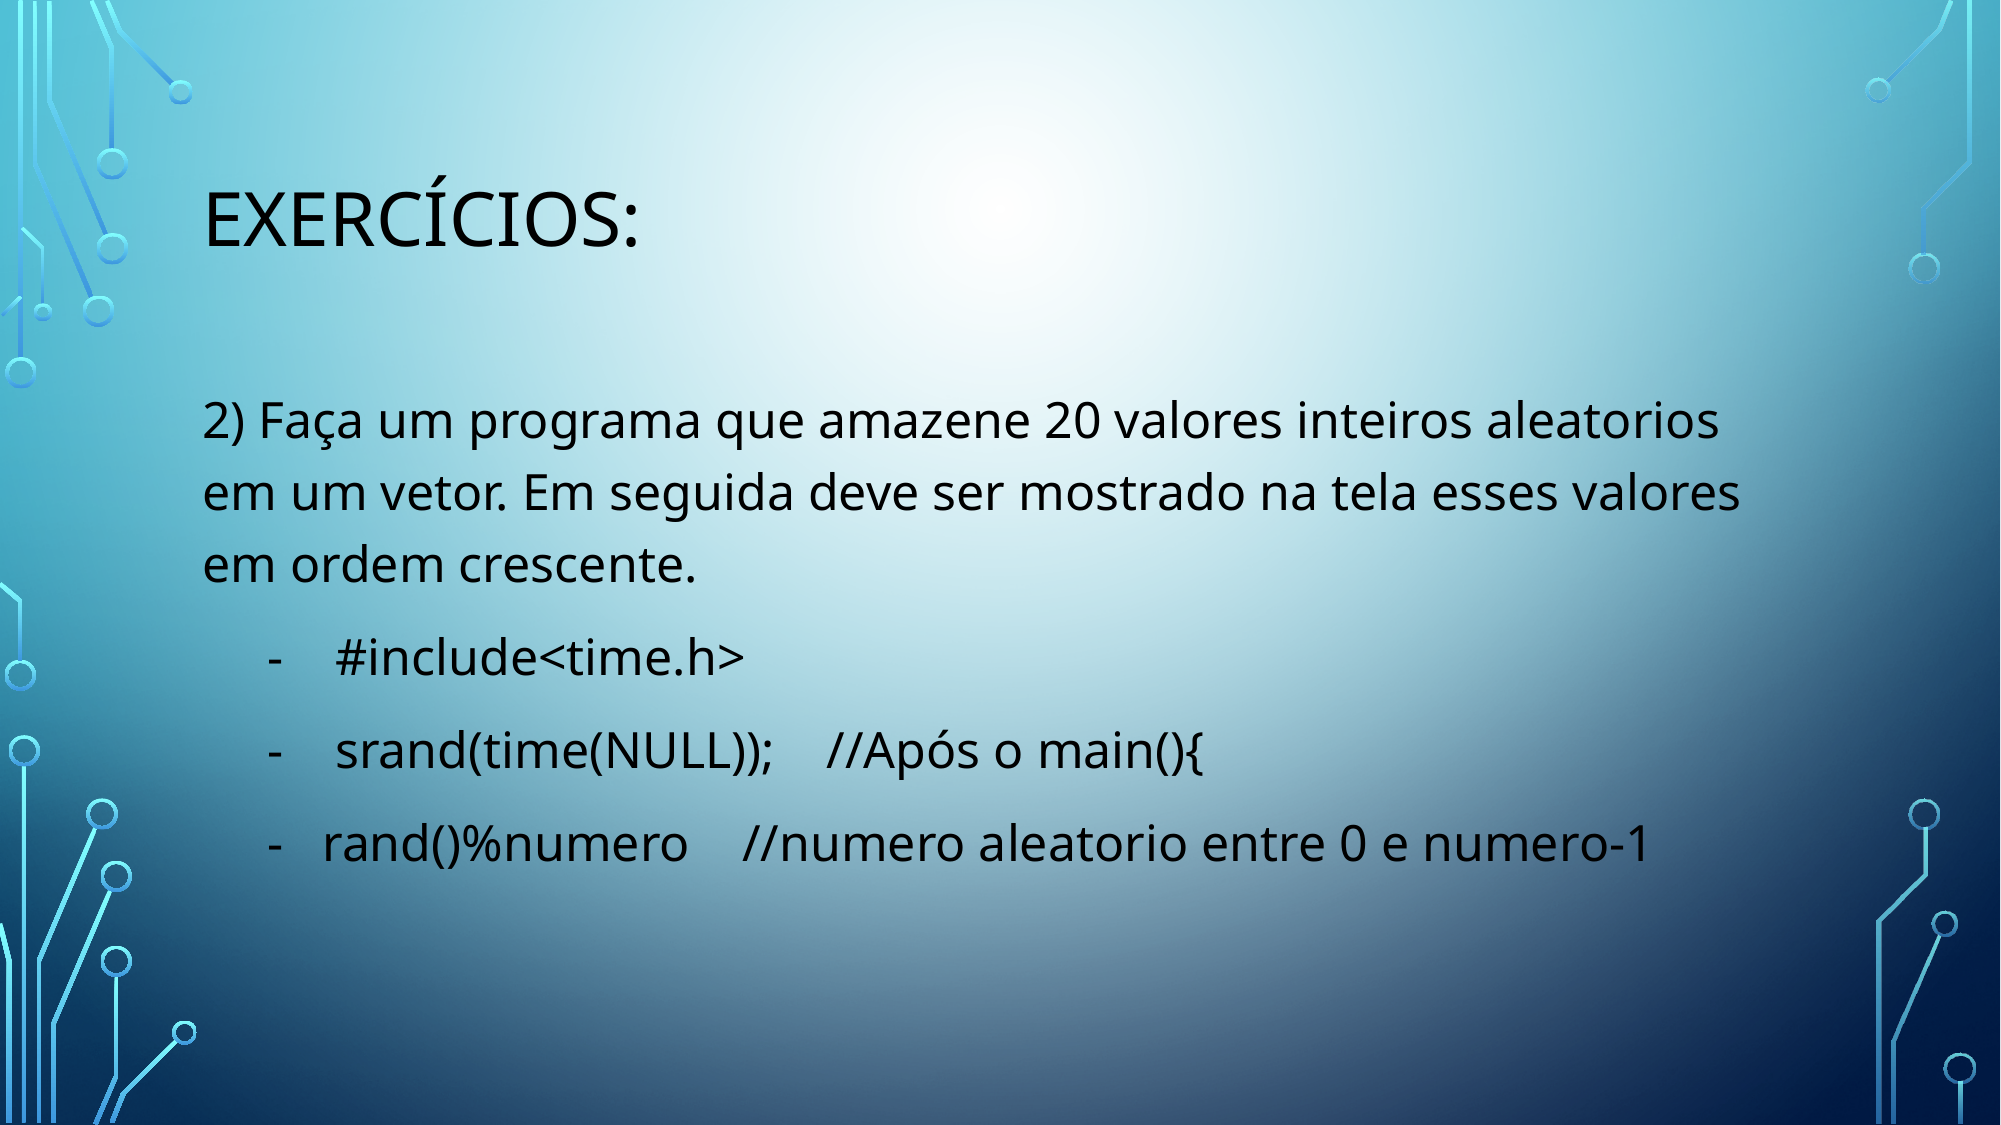

# Exercícios:
2) Faça um programa que amazene 20 valores inteiros aleatorios em um vetor. Em seguida deve ser mostrado na tela esses valores em ordem crescente.
 - #include<time.h>
 - srand(time(NULL)); //Após o main(){
 - rand()%numero //numero aleatorio entre 0 e numero-1